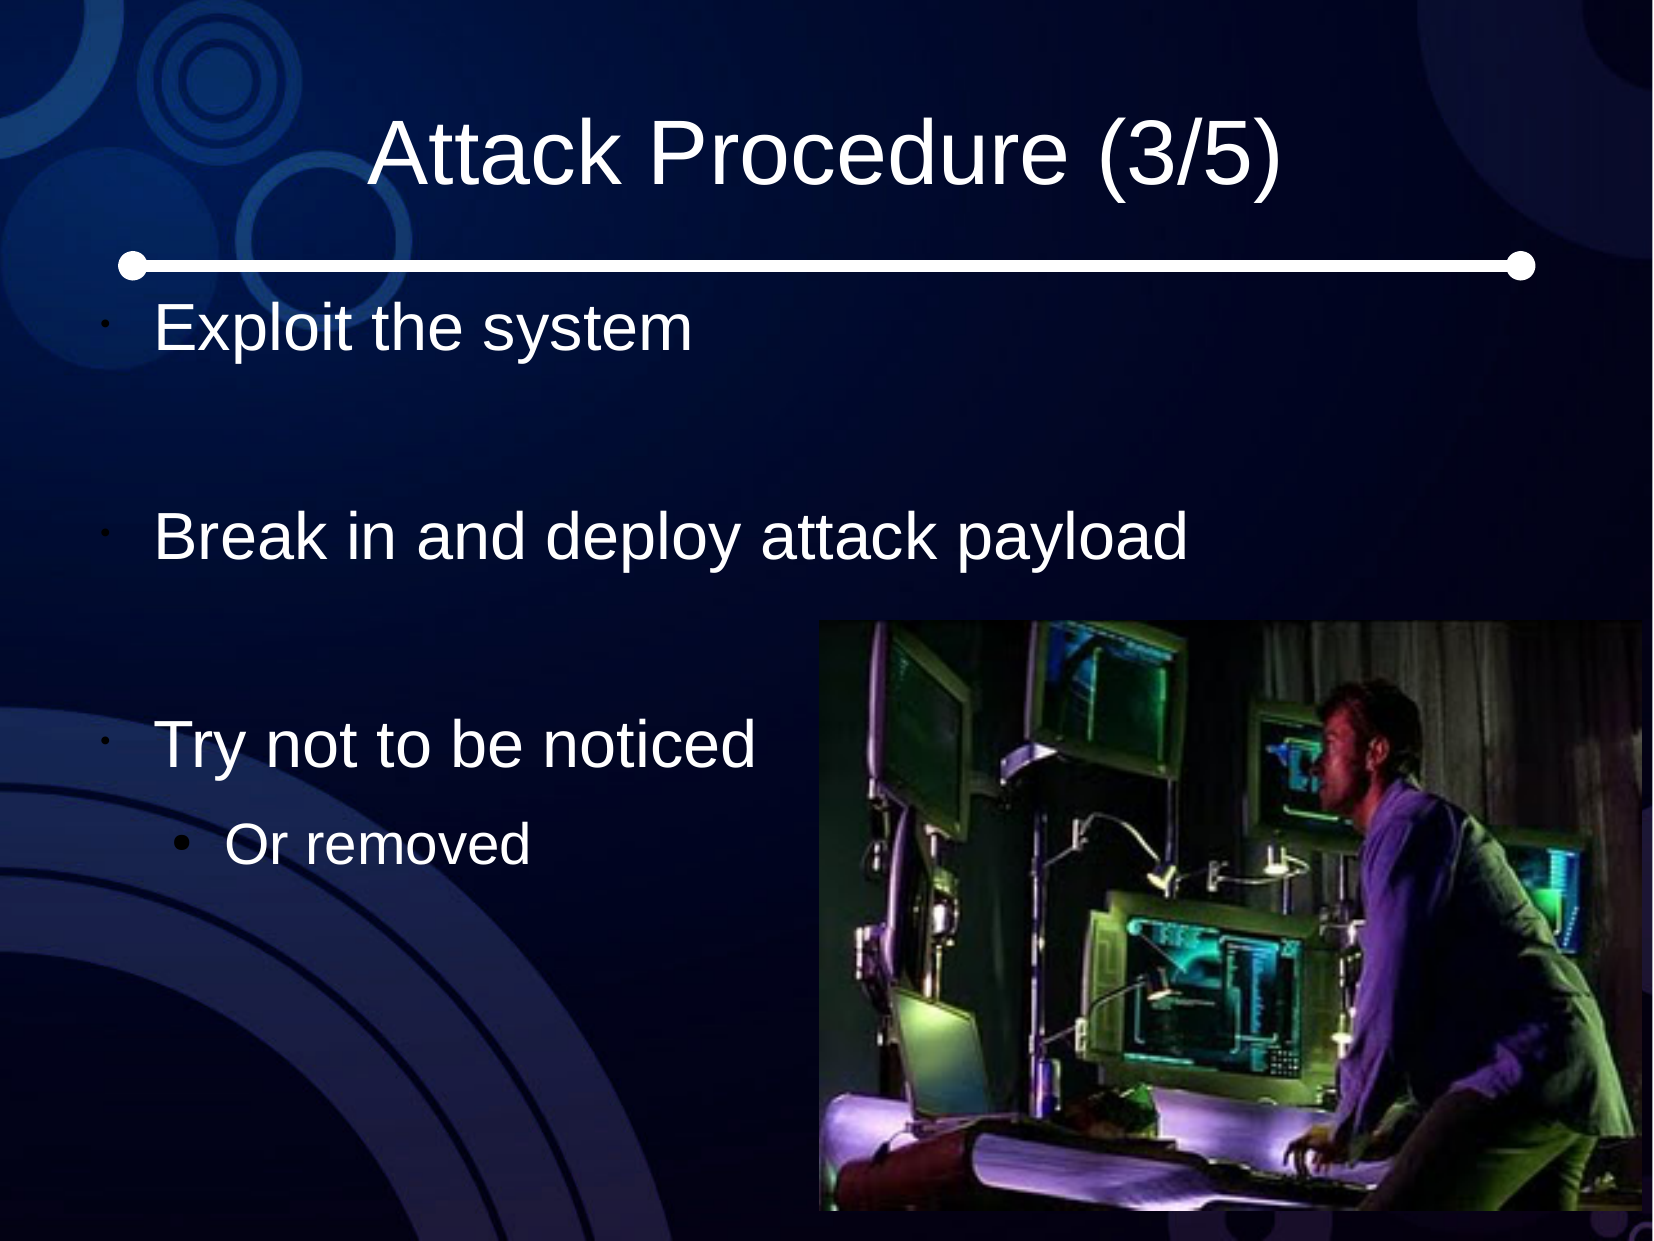

# Attack Procedure (3/5)
Exploit the system
Break in and deploy attack payload
Try not to be noticed
Or removed